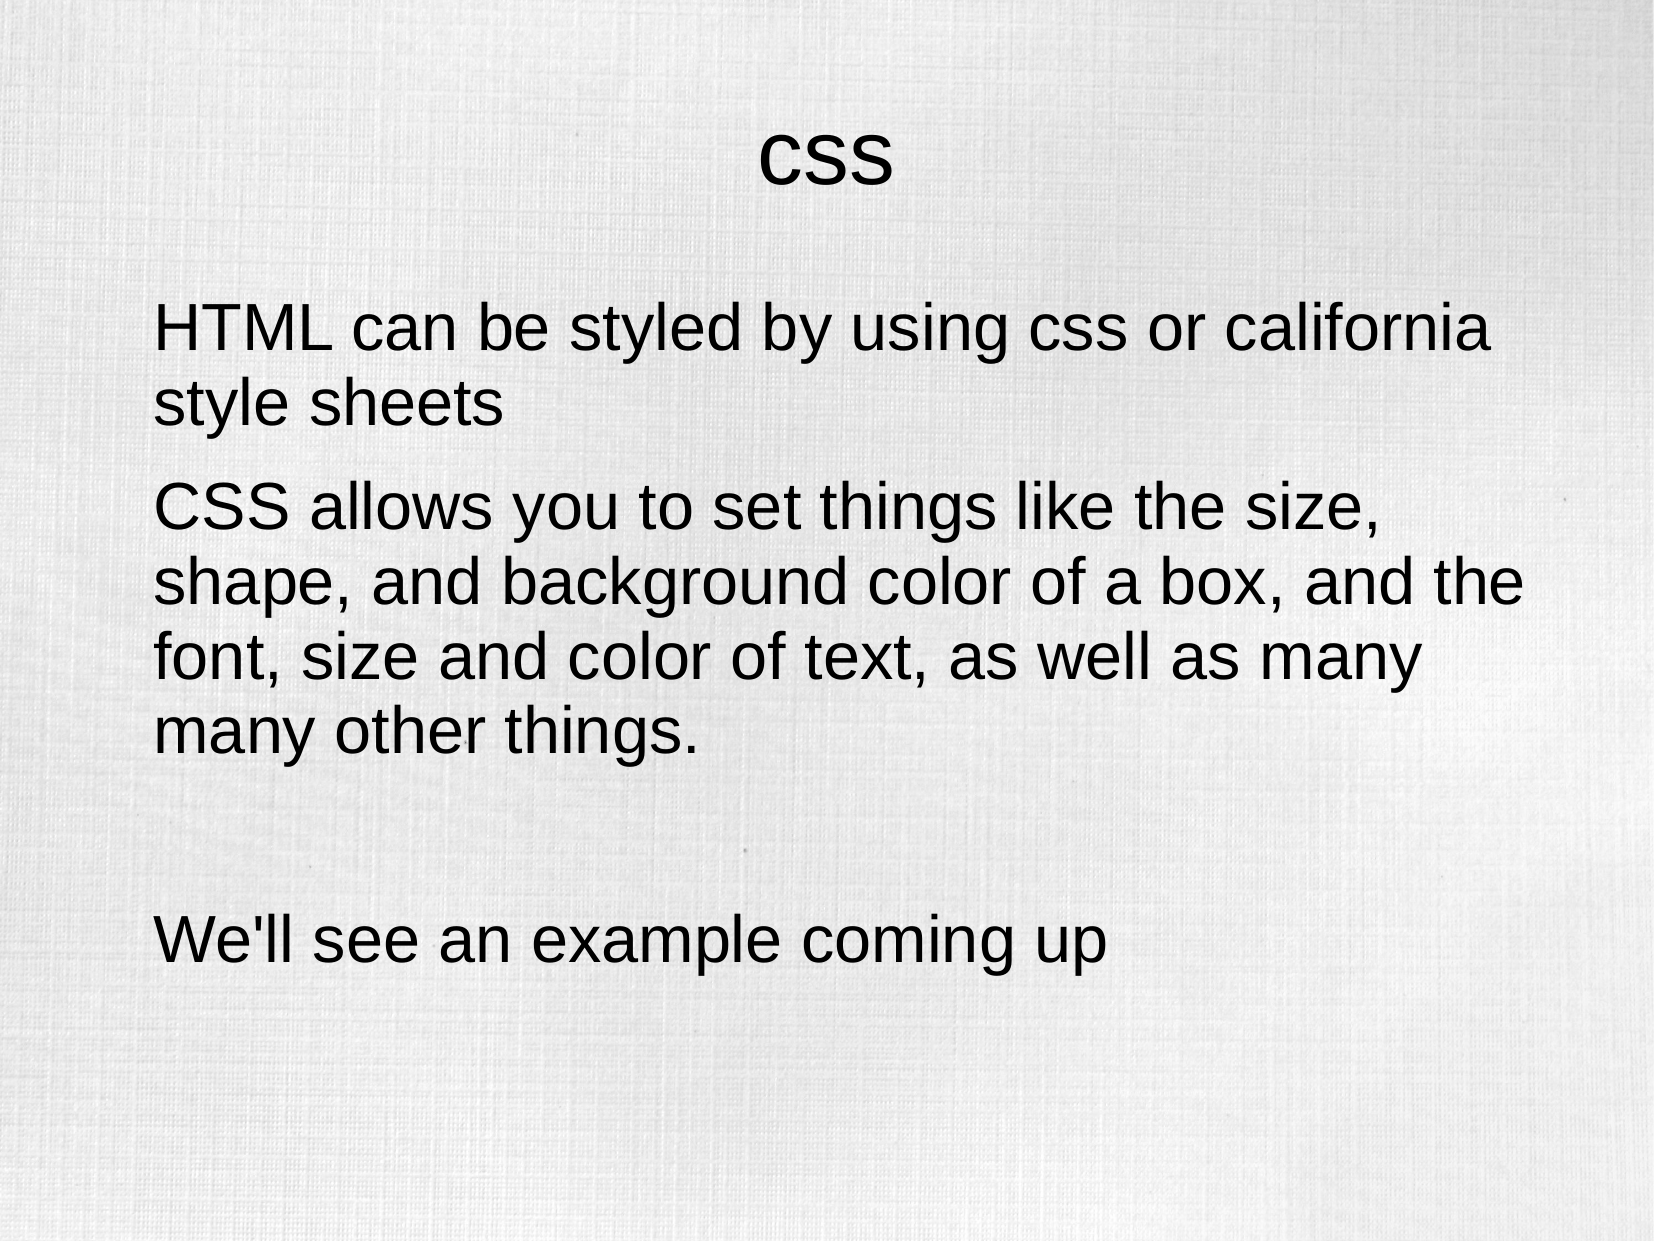

# css
HTML can be styled by using css or california style sheets
CSS allows you to set things like the size, shape, and background color of a box, and the font, size and color of text, as well as many many other things.
We'll see an example coming up